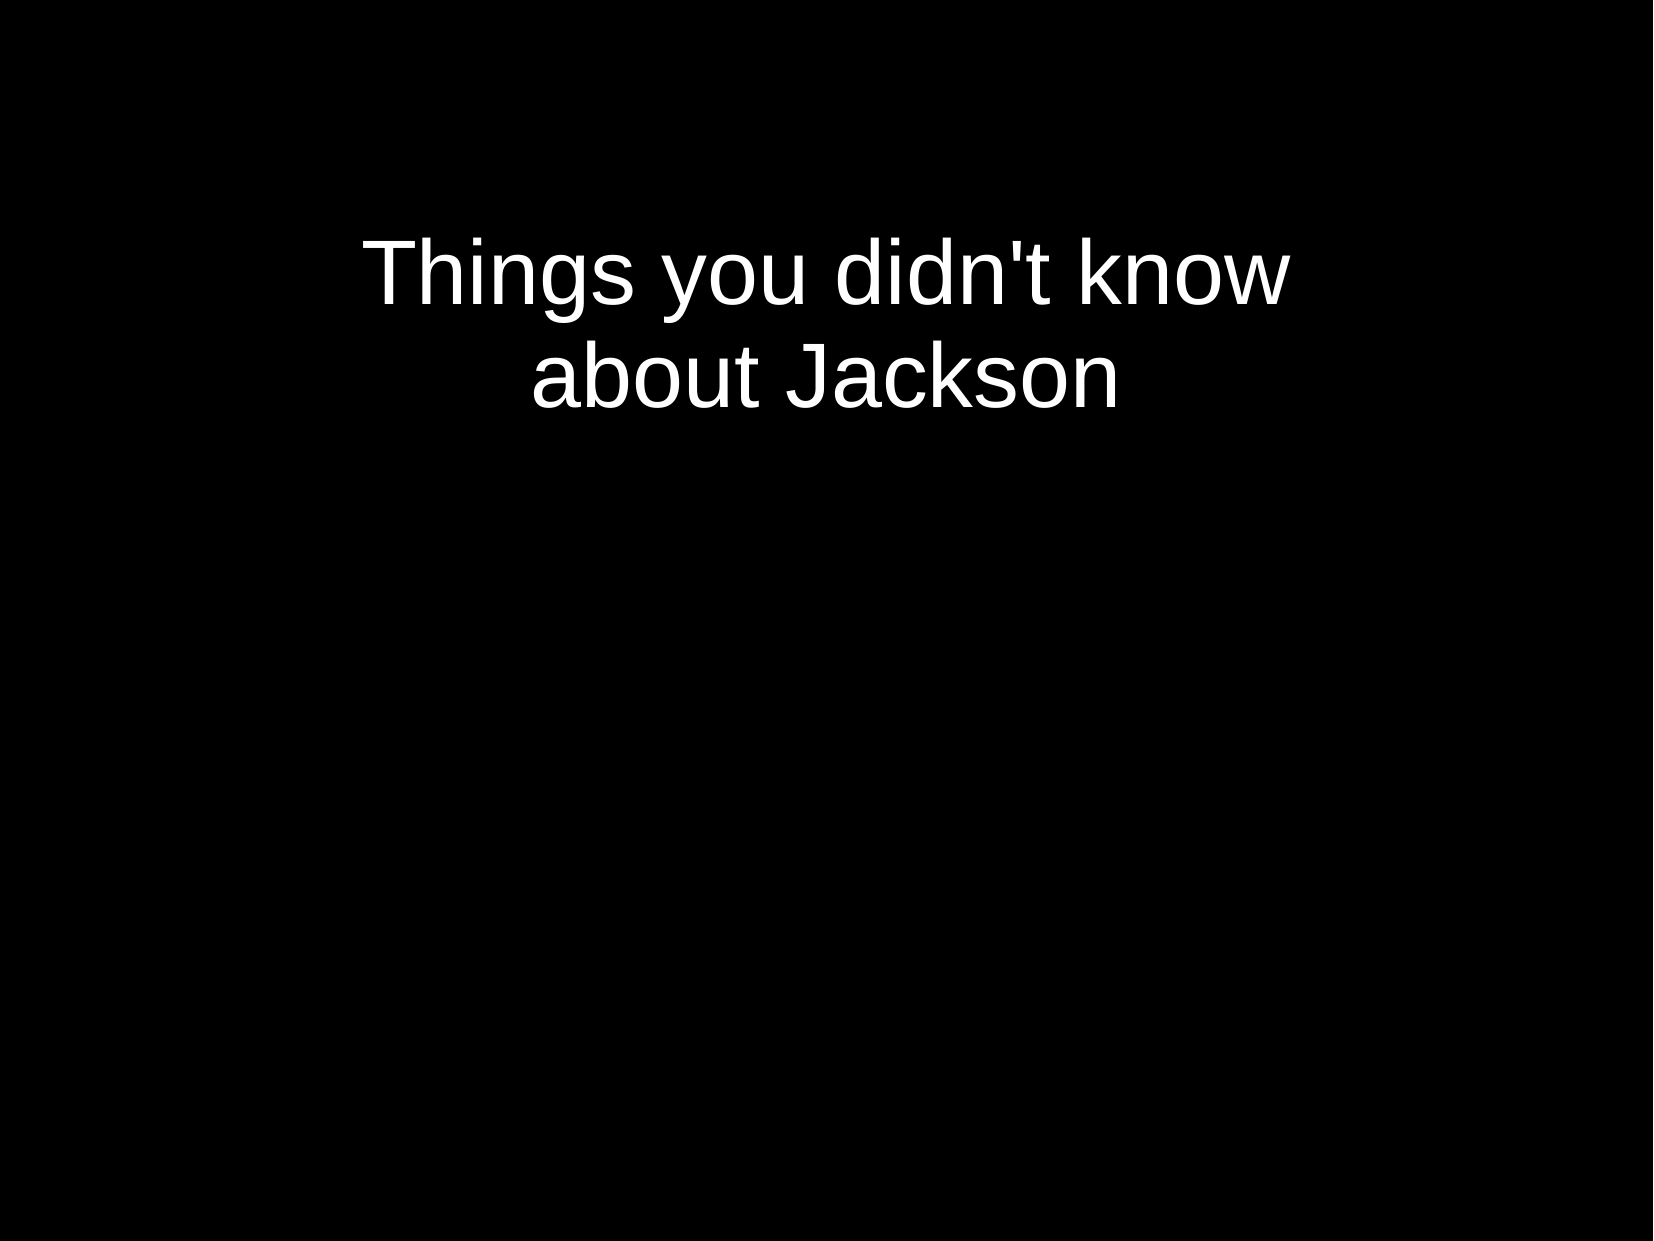

# Things you didn't know about Jackson